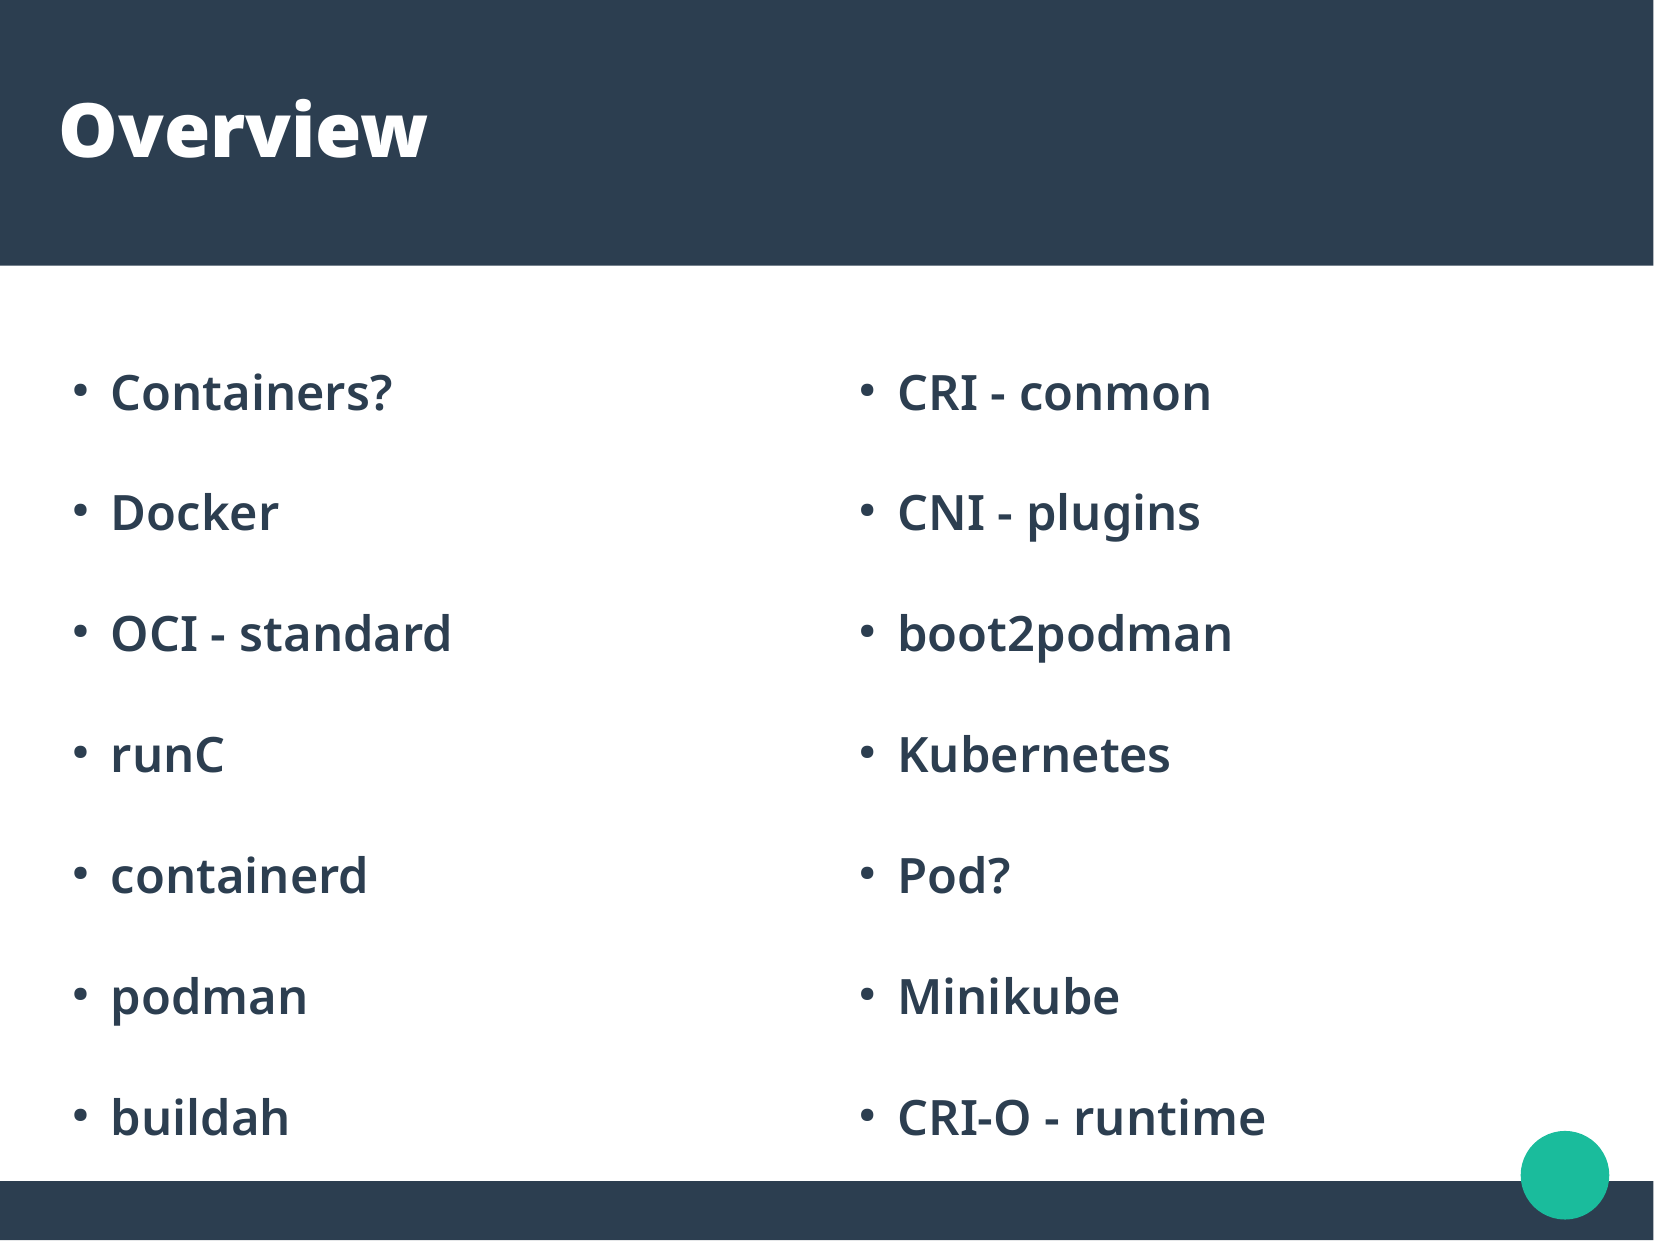

Overview
# Containers?
Docker
OCI - standard
runC
containerd
podman
buildah
CRI - conmon
CNI - plugins
boot2podman
Kubernetes
Pod?
Minikube
CRI-O - runtime